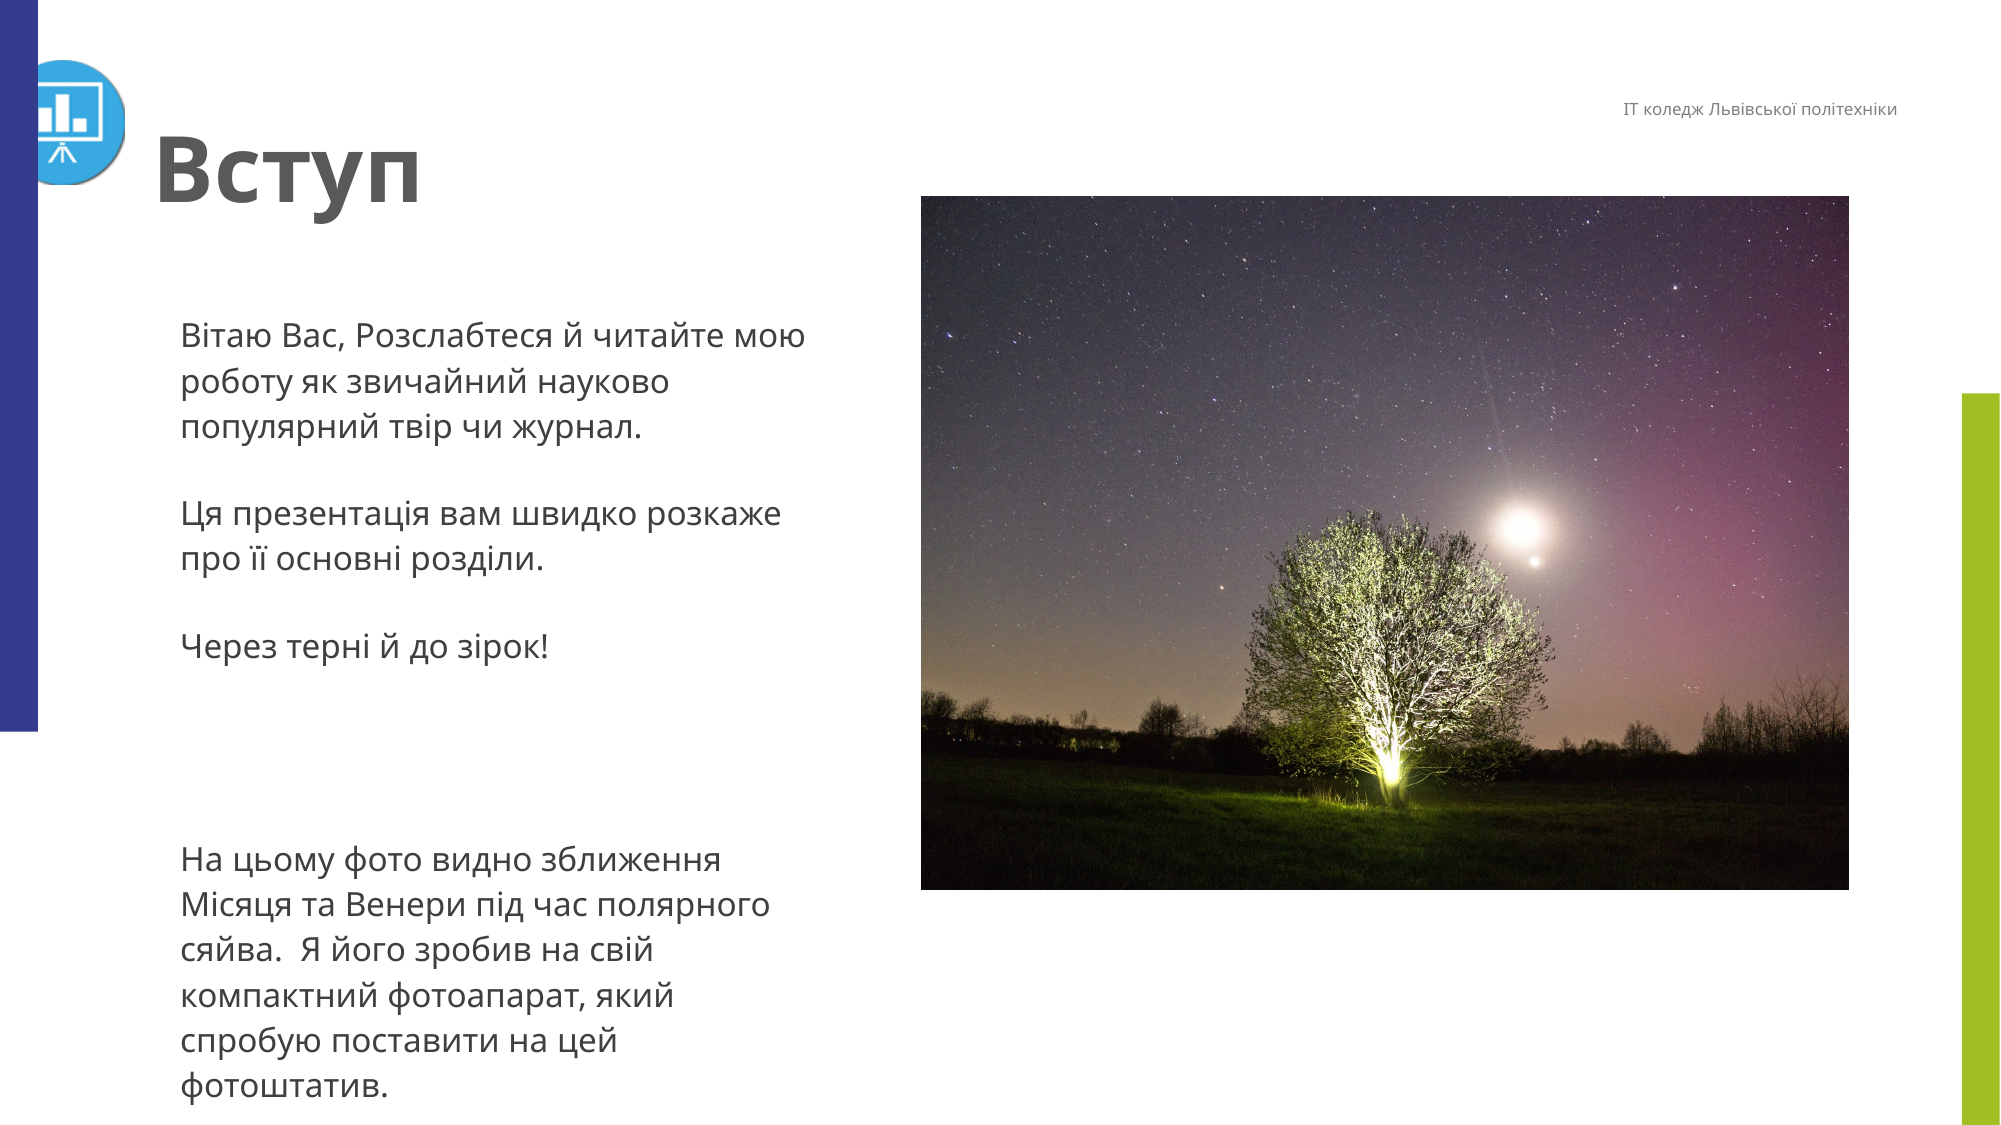

# Вступ
IT коледж Львівської політехніки
Вітаю Вас, Розслабтеся й читайте мою роботу як звичайний науково популярний твір чи журнал.
Ця презентація вам швидко розкаже про її основні розділи.
Через терні й до зірок!
На цьому фото видно зближення Місяця та Венери під час полярного сяйва. Я його зробив на свій компактний фотоапарат, який спробую поставити на цей фотоштатив.